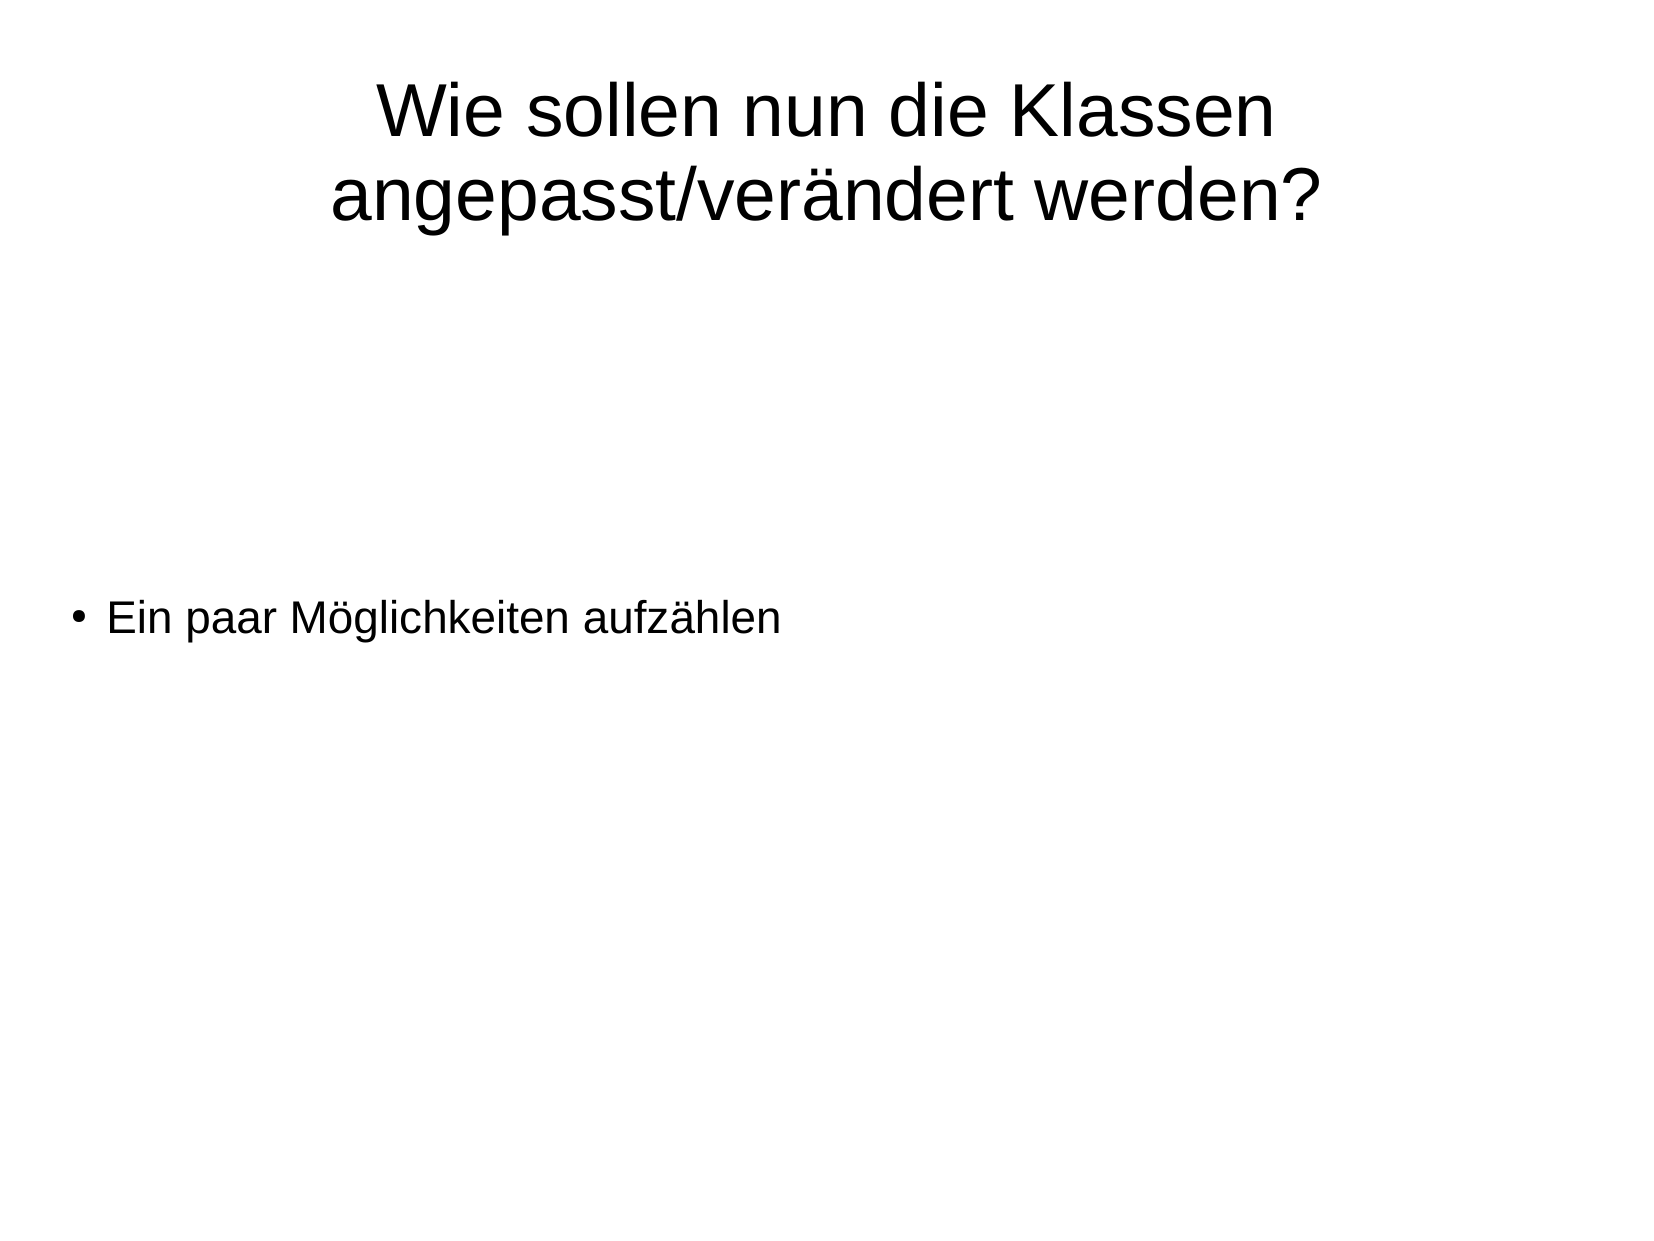

# Wie sollen nun die Klassen angepasst/verändert werden?
Ein paar Möglichkeiten aufzählen